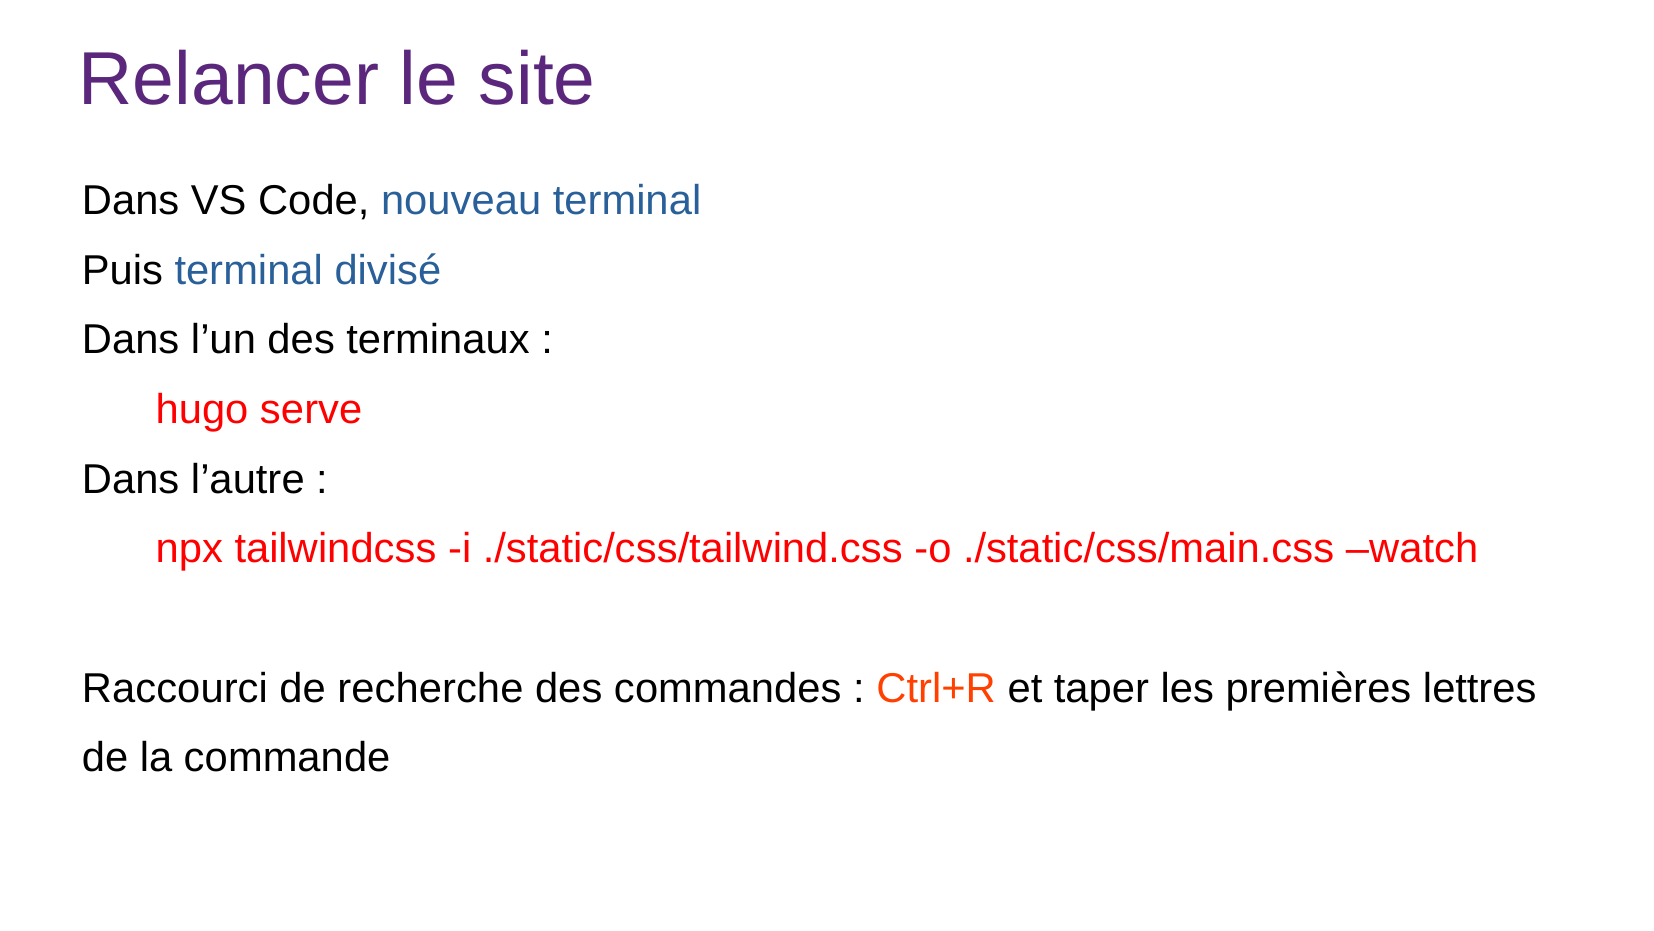

# Relancer le site
Dans VS Code, nouveau terminal
Puis terminal divisé
Dans l’un des terminaux :
	hugo serve
Dans l’autre :
	npx tailwindcss -i ./static/css/tailwind.css -o ./static/css/main.css –watch
Raccourci de recherche des commandes : Ctrl+R et taper les premières lettres de la commande